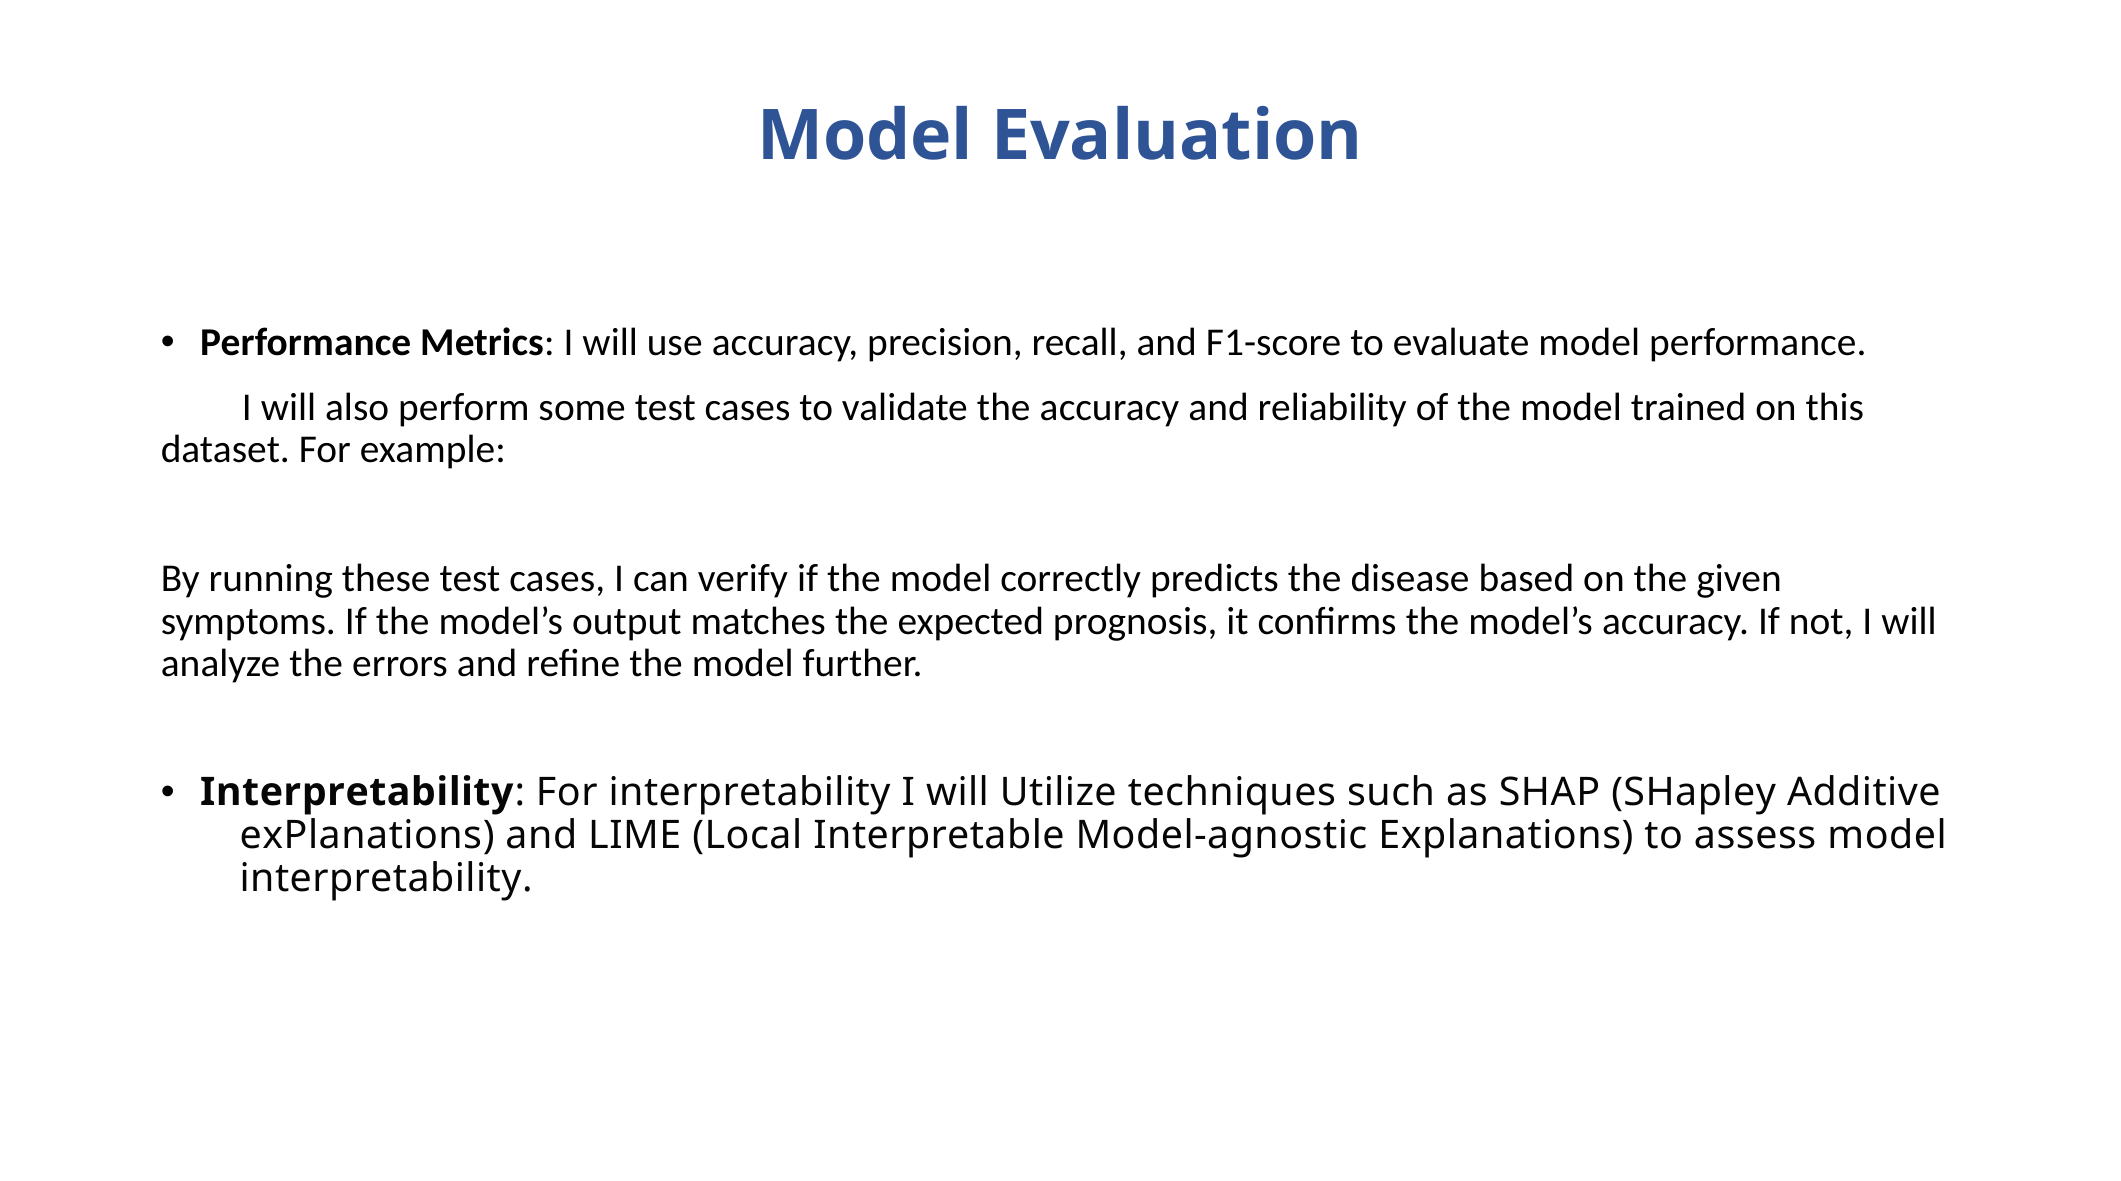

# Model Evaluation
Performance Metrics: I will use accuracy, precision, recall, and F1-score to evaluate model performance.
 I will also perform some test cases to validate the accuracy and reliability of the model trained on this dataset. For example:
By running these test cases, I can verify if the model correctly predicts the disease based on the given symptoms. If the model’s output matches the expected prognosis, it confirms the model’s accuracy. If not, I will analyze the errors and refine the model further.
Interpretability: For interpretability I will Utilize techniques such as SHAP (SHapley Additive exPlanations) and LIME (Local Interpretable Model-agnostic Explanations) to assess model interpretability.